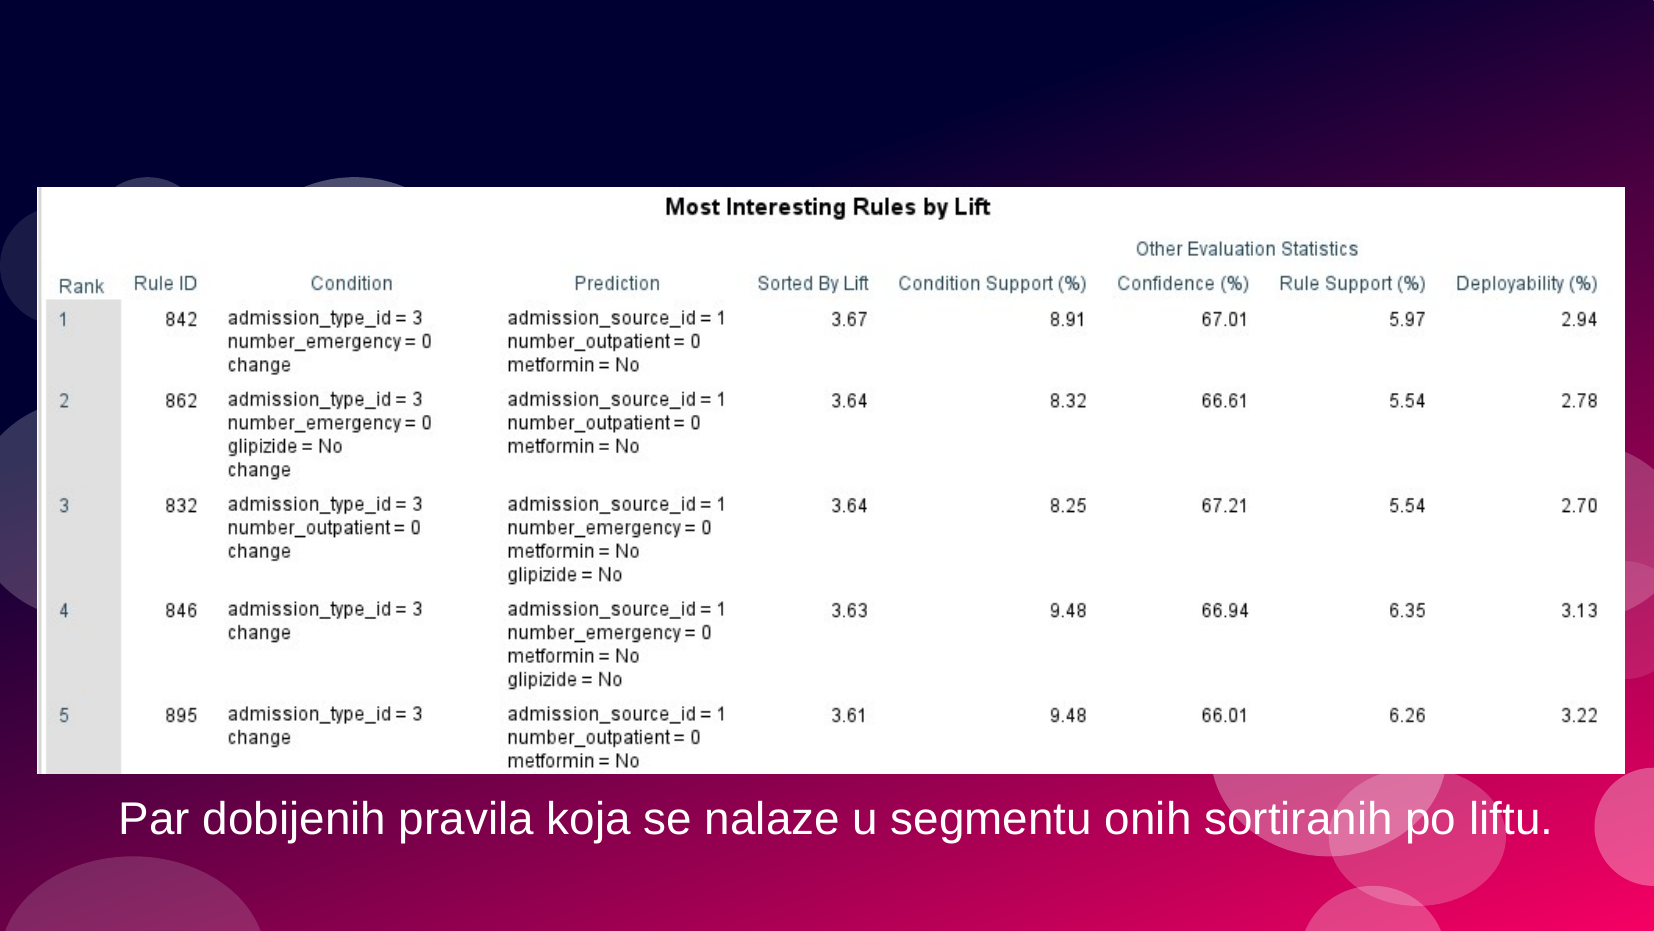

# Par dobijenih pravila koja se nalaze u segmentu onih sortiranih po liftu.